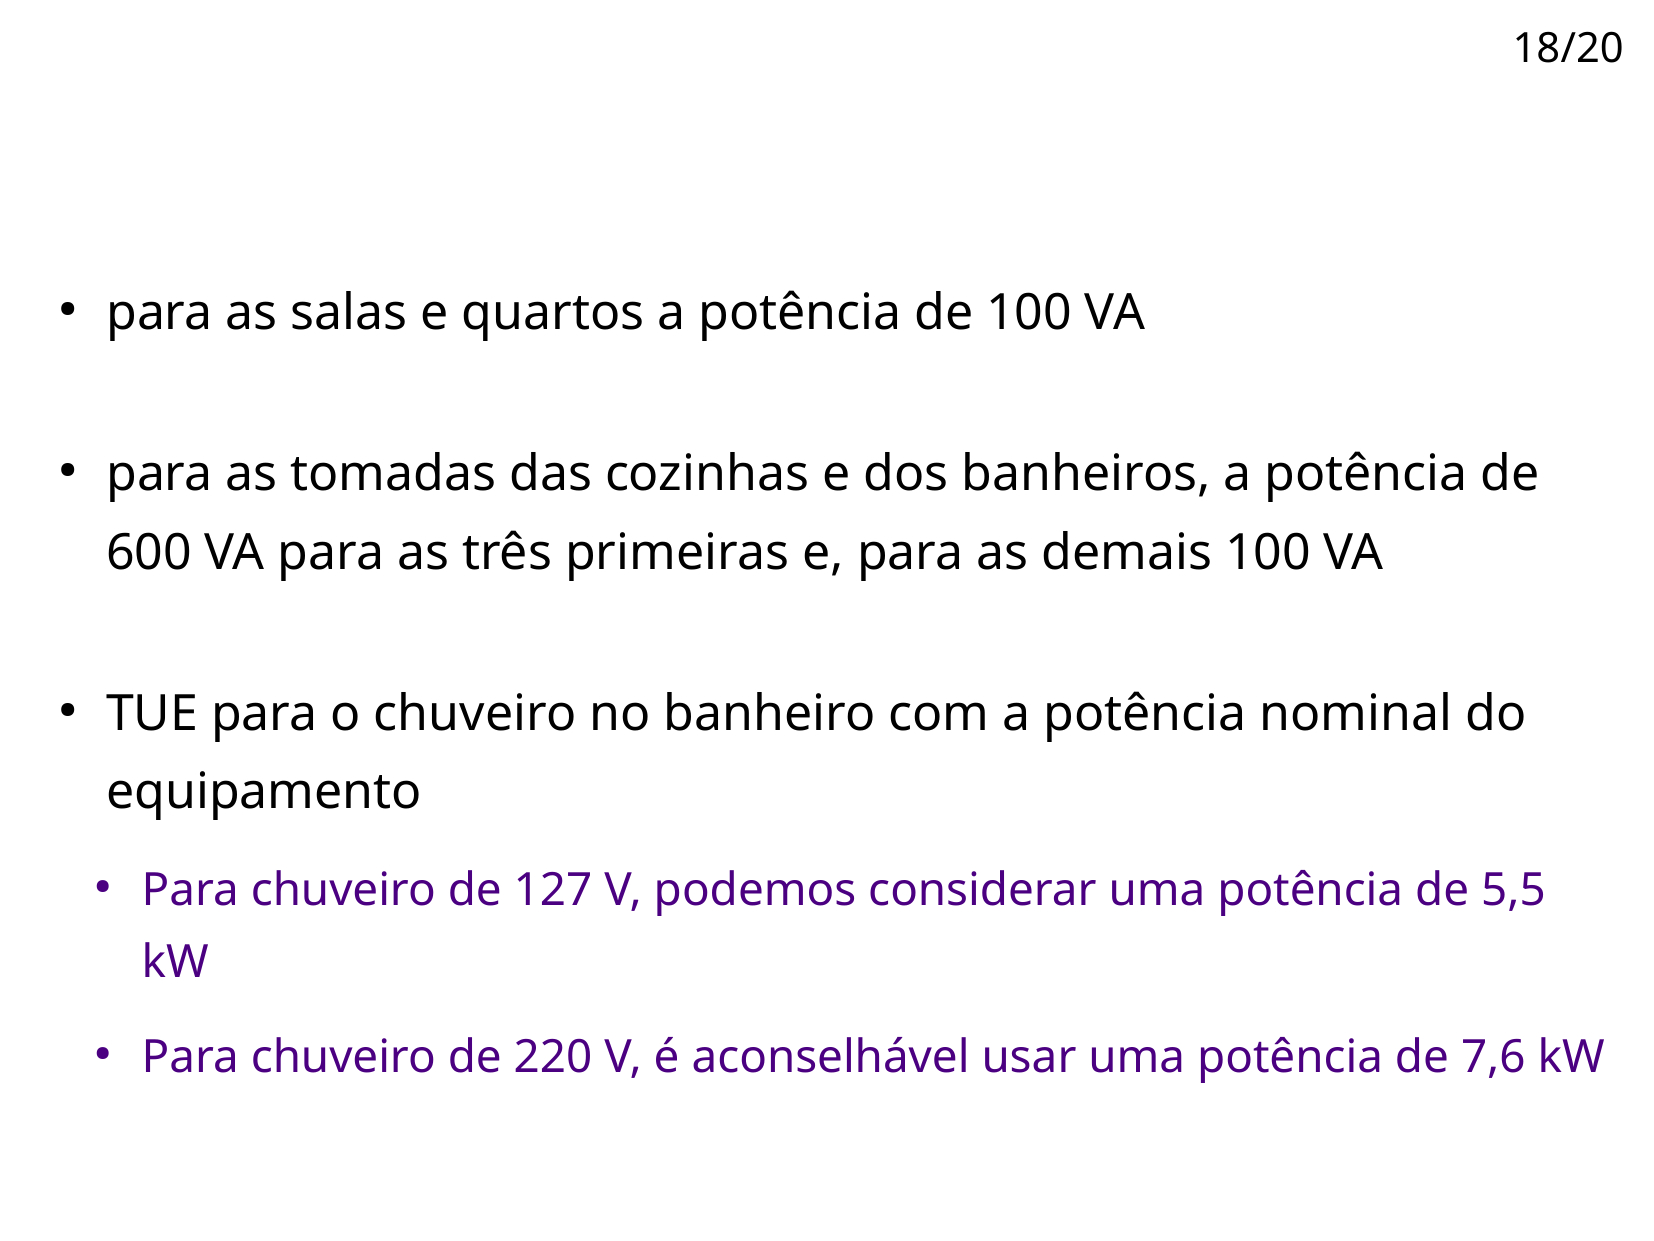

18
#
para as salas e quartos a potência de 100 VA
para as tomadas das cozinhas e dos banheiros, a potência de 600 VA para as três primeiras e, para as demais 100 VA
TUE para o chuveiro no banheiro com a potência nominal do equipamento
Para chuveiro de 127 V, podemos considerar uma potência de 5,5 kW
Para chuveiro de 220 V, é aconselhável usar uma potência de 7,6 kW